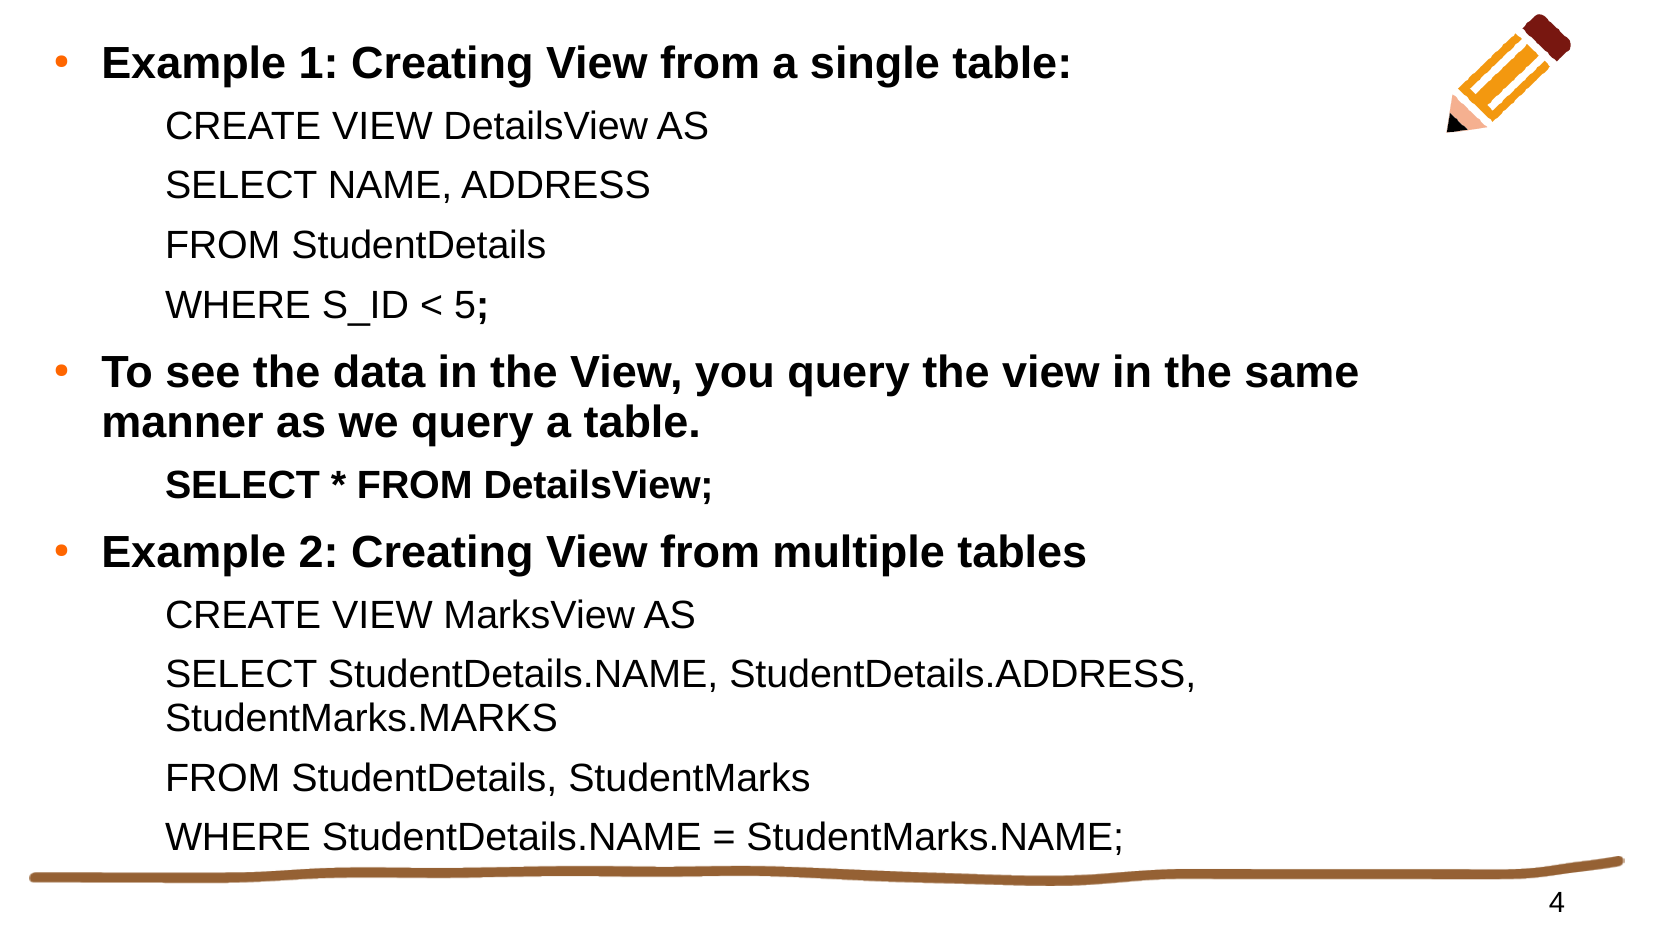

# Example 1: Creating View from a single table:
CREATE VIEW DetailsView AS
SELECT NAME, ADDRESS
FROM StudentDetails
WHERE S_ID < 5;
To see the data in the View, you query the view in the same manner as we query a table.
SELECT * FROM DetailsView;
Example 2: Creating View from multiple tables
CREATE VIEW MarksView AS
SELECT StudentDetails.NAME, StudentDetails.ADDRESS, StudentMarks.MARKS
FROM StudentDetails, StudentMarks
WHERE StudentDetails.NAME = StudentMarks.NAME;
4